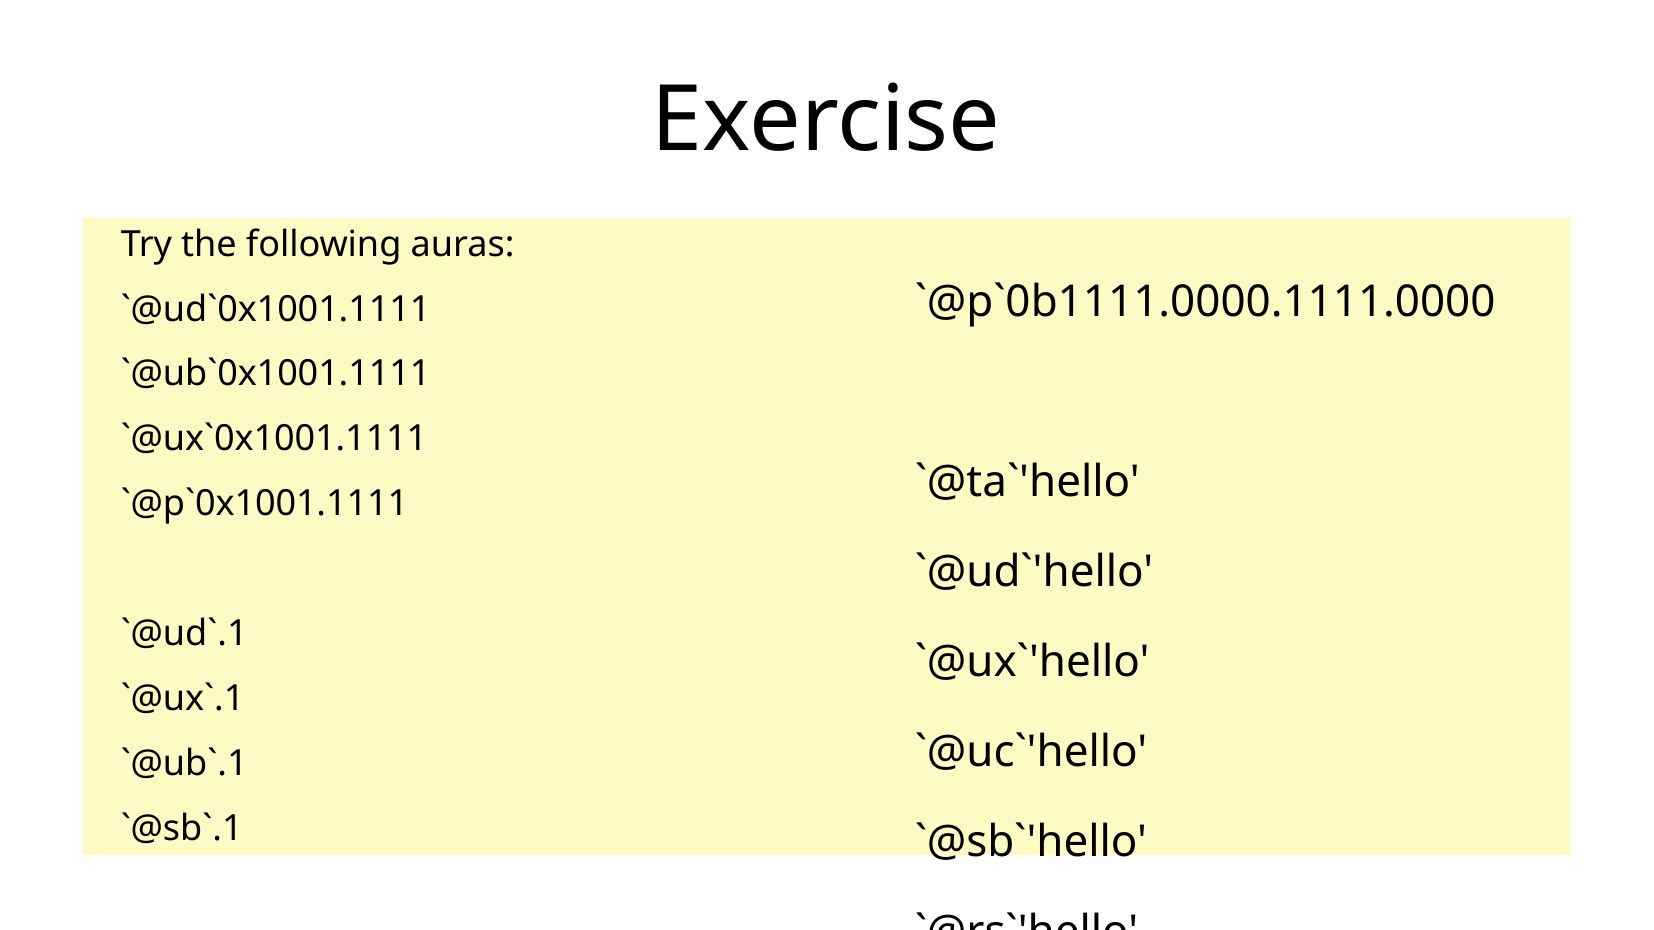

# Exercise
Try the following auras:
`@ud`0x1001.1111
`@ub`0x1001.1111
`@ux`0x1001.1111
`@p`0x1001.1111
`@ud`.1
`@ux`.1
`@ub`.1
`@sb`.1
`@p`0b1111.0000.1111.0000
`@ta`'hello'
`@ud`'hello'
`@ux`'hello'
`@uc`'hello'
`@sb`'hello'
`@rs`'hello'